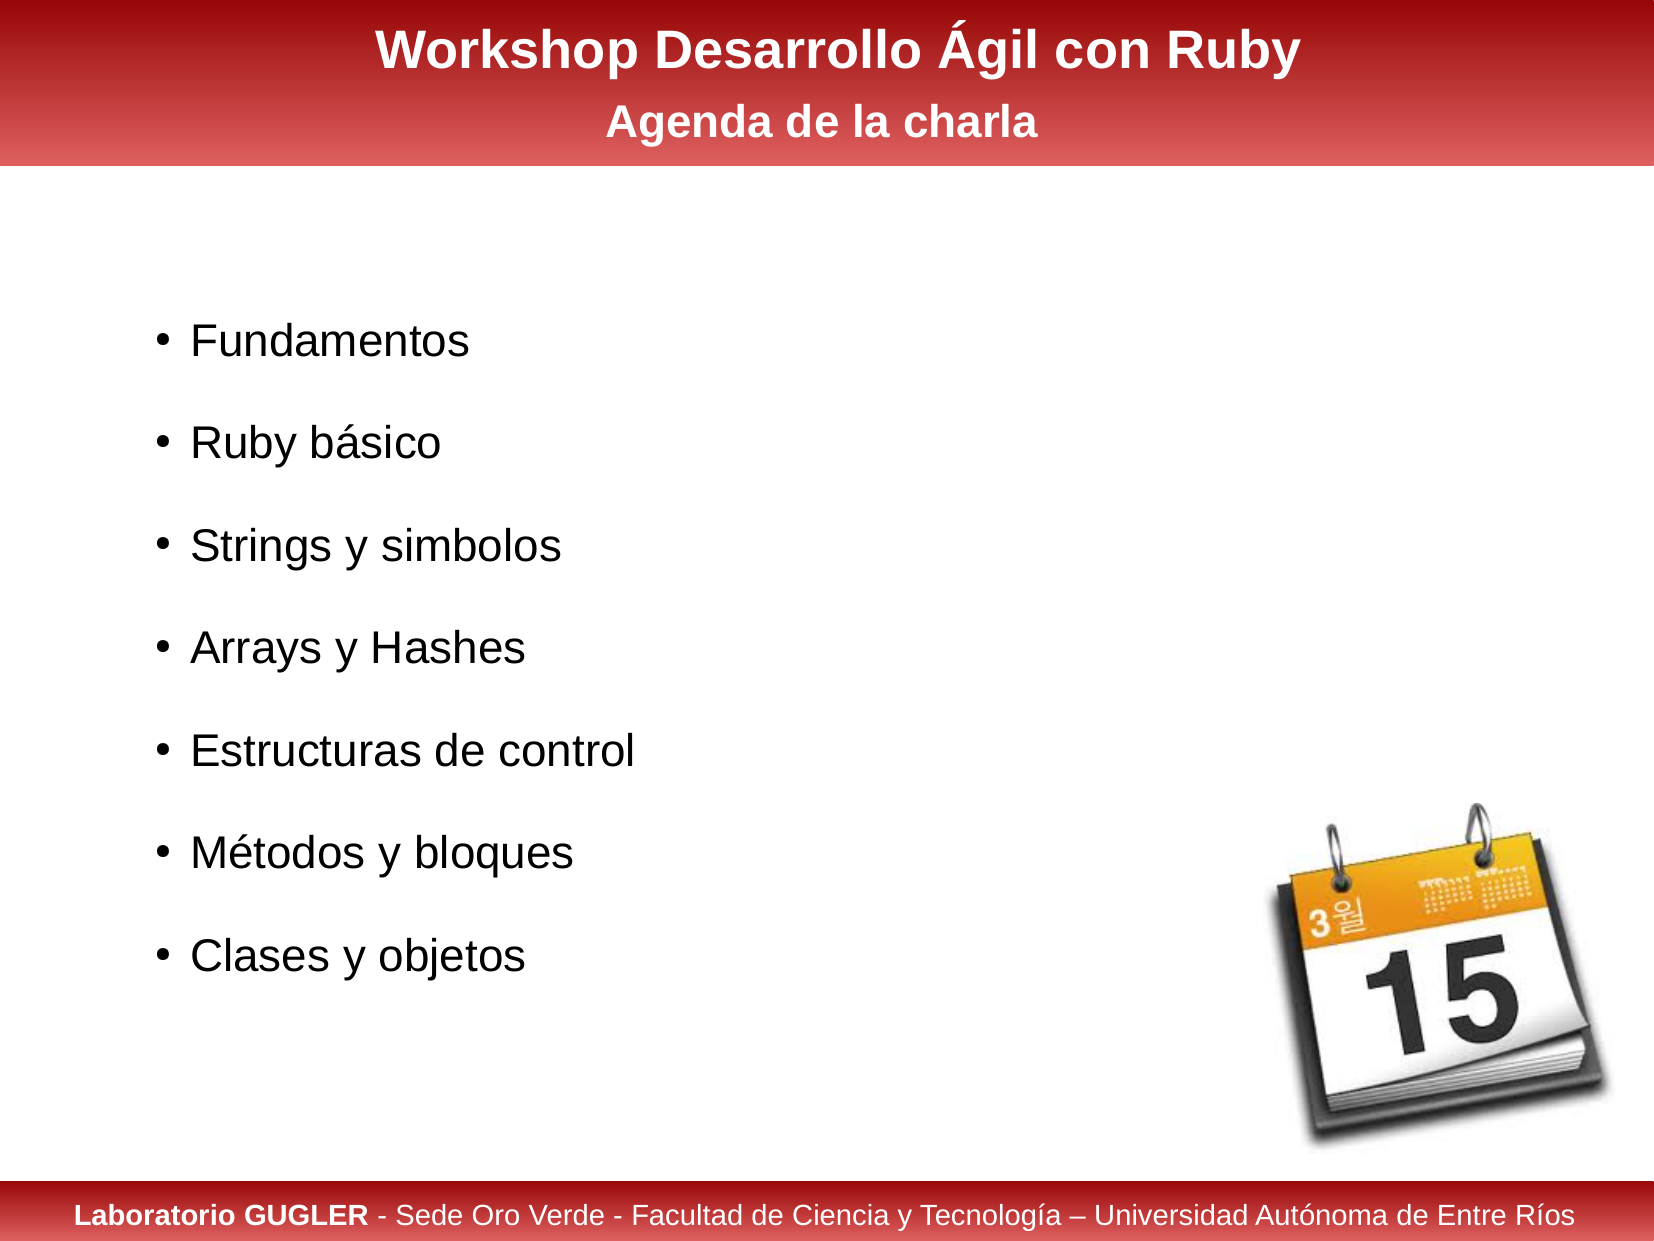

Workshop Desarrollo Ágil con Ruby
Agenda de la charla
Fundamentos
Ruby básico
Strings y simbolos
Arrays y Hashes
Estructuras de control
Métodos y bloques
Clases y objetos
Laboratorio GUGLER - Sede Oro Verde - Facultad de Ciencia y Tecnología – Universidad Autónoma de Entre Ríos